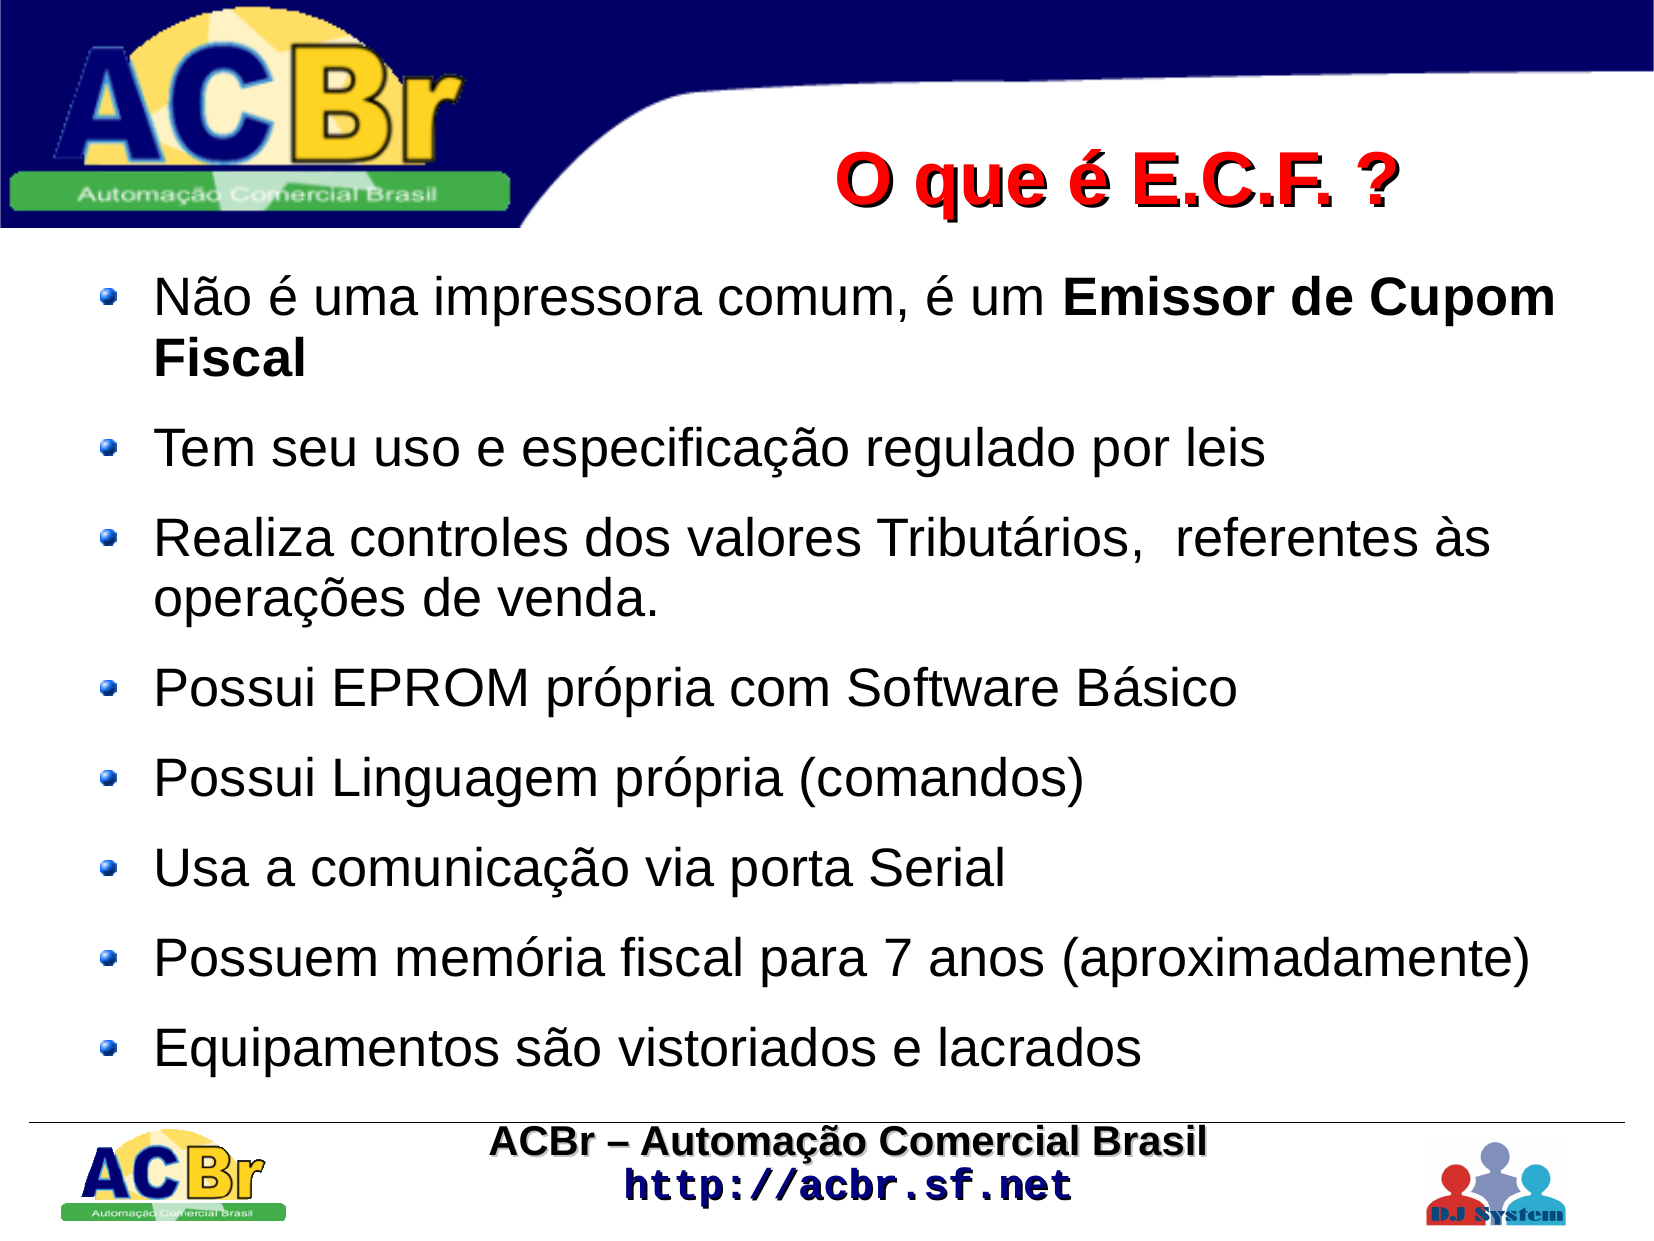

# O que é E.C.F. ?
Não é uma impressora comum, é um Emissor de Cupom Fiscal
Tem seu uso e especificação regulado por leis
Realiza controles dos valores Tributários, referentes às operações de venda.
Possui EPROM própria com Software Básico
Possui Linguagem própria (comandos)
Usa a comunicação via porta Serial
Possuem memória fiscal para 7 anos (aproximadamente)
Equipamentos são vistoriados e lacrados